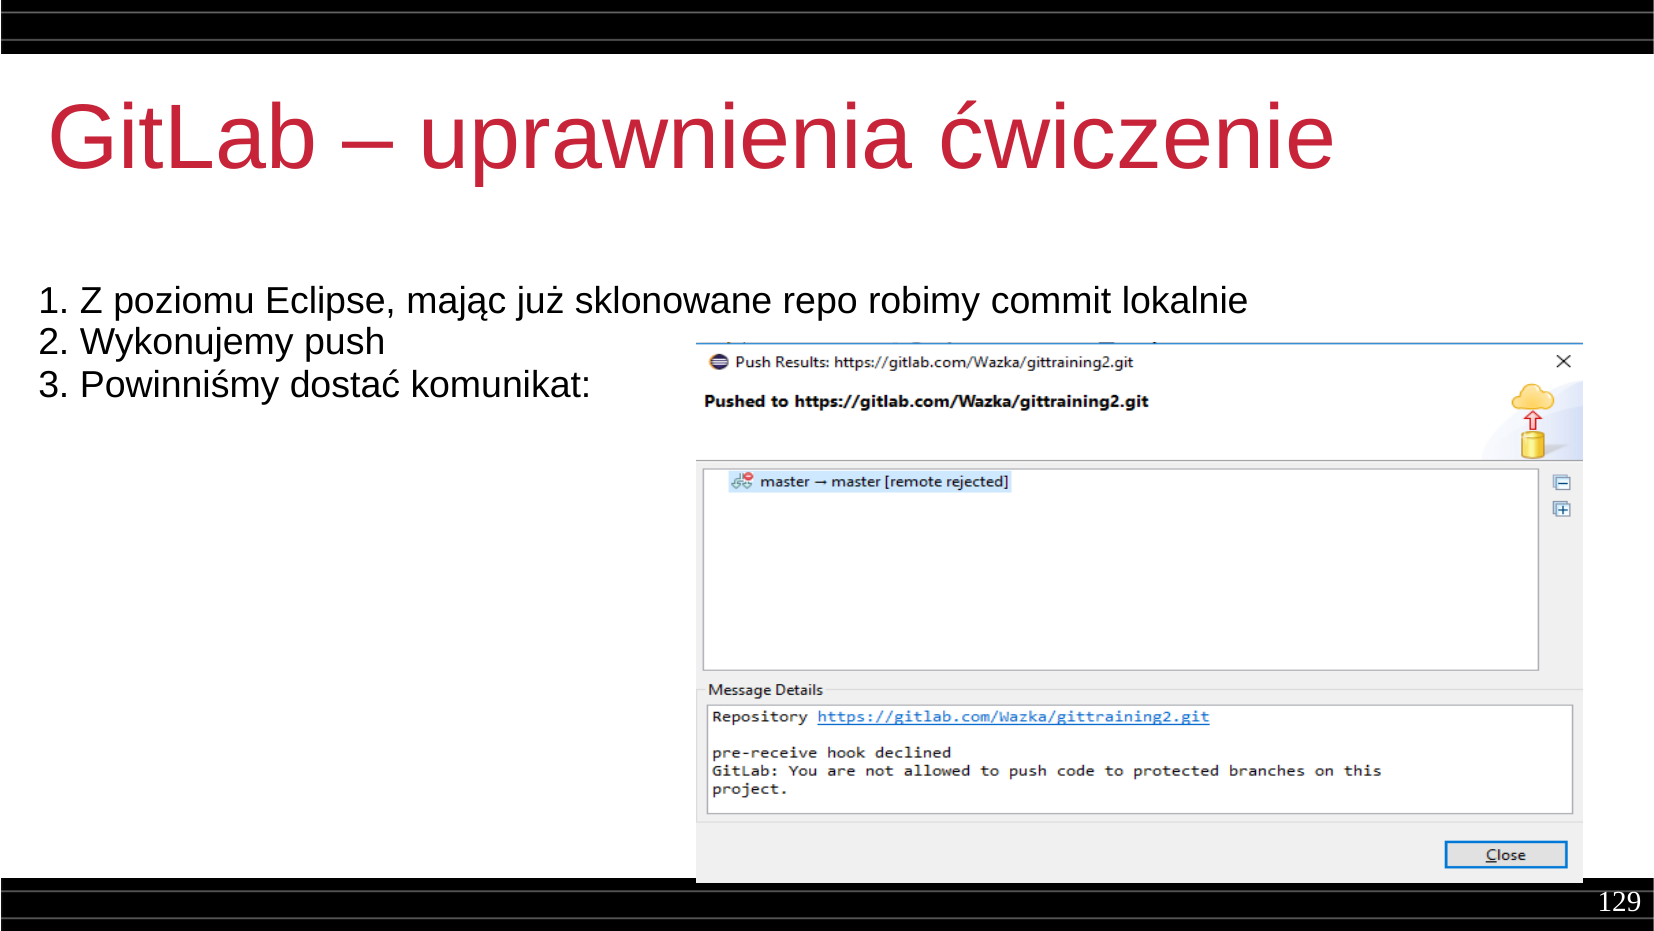

# GitLab – uprawnienia ćwiczenie
1. Z poziomu Eclipse, mając już sklonowane repo robimy commit lokalnie
2. Wykonujemy push
3. Powinniśmy dostać komunikat: